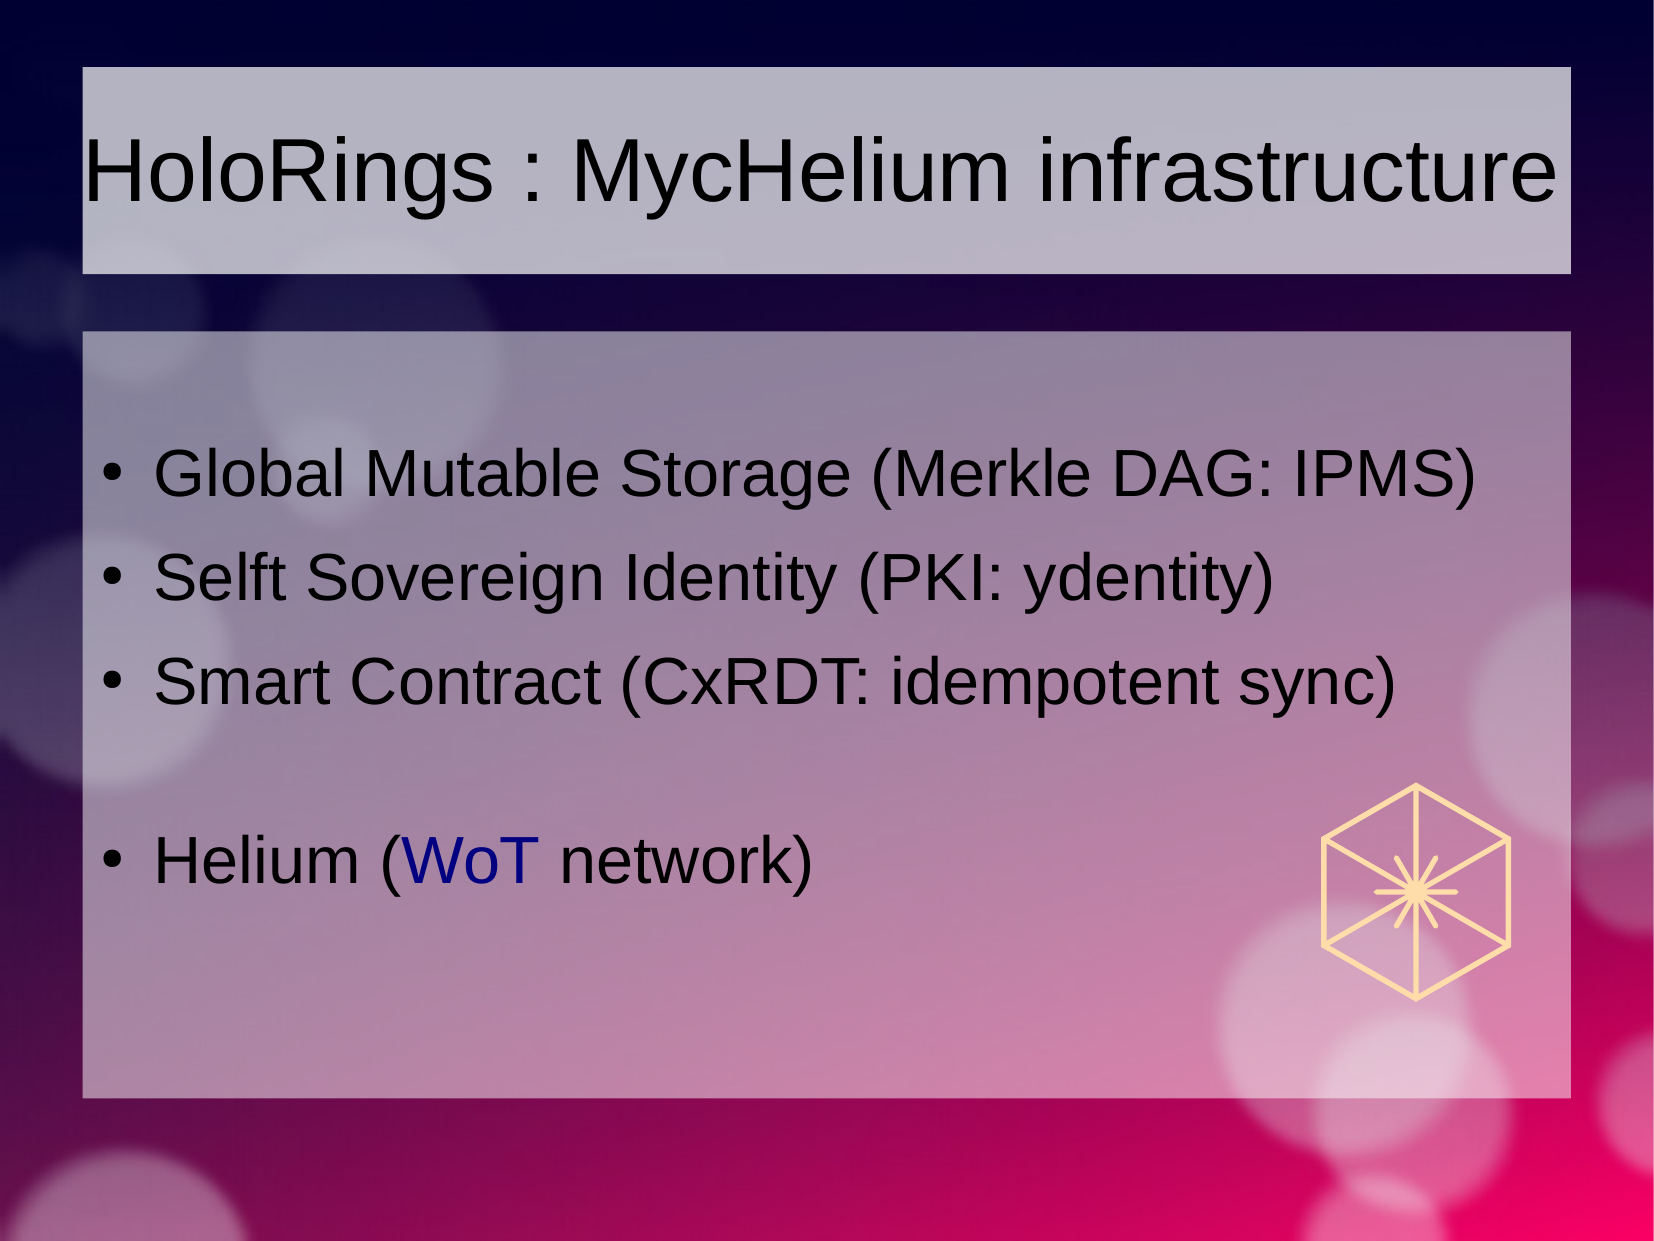

# HoloRings : MycHelium infrastructure
Global Mutable Storage (Merkle DAG: IPMS)
Selft Sovereign Identity (PKI: ydentity)
Smart Contract (CxRDT: idempotent sync)
Helium (WoT network)